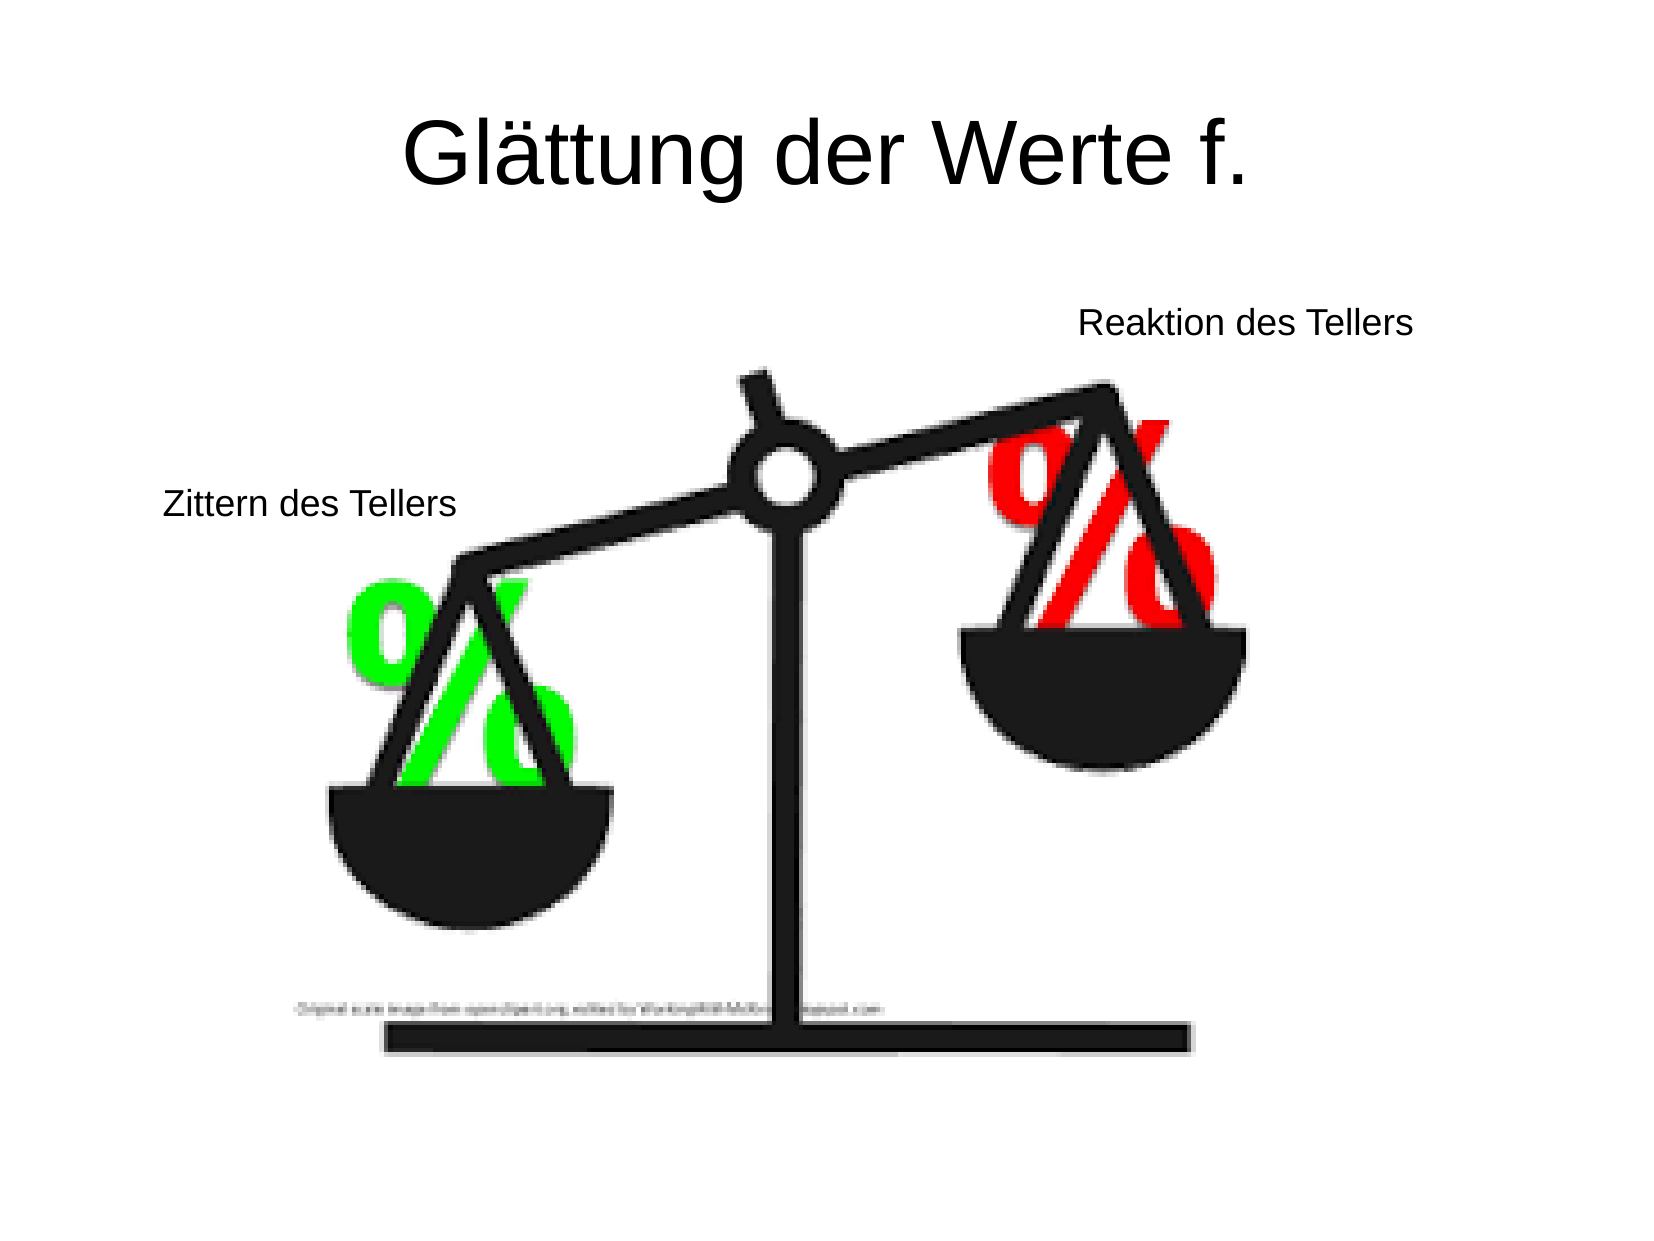

# Glättung der Werte f.
Reaktion des Tellers
Zittern des Tellers